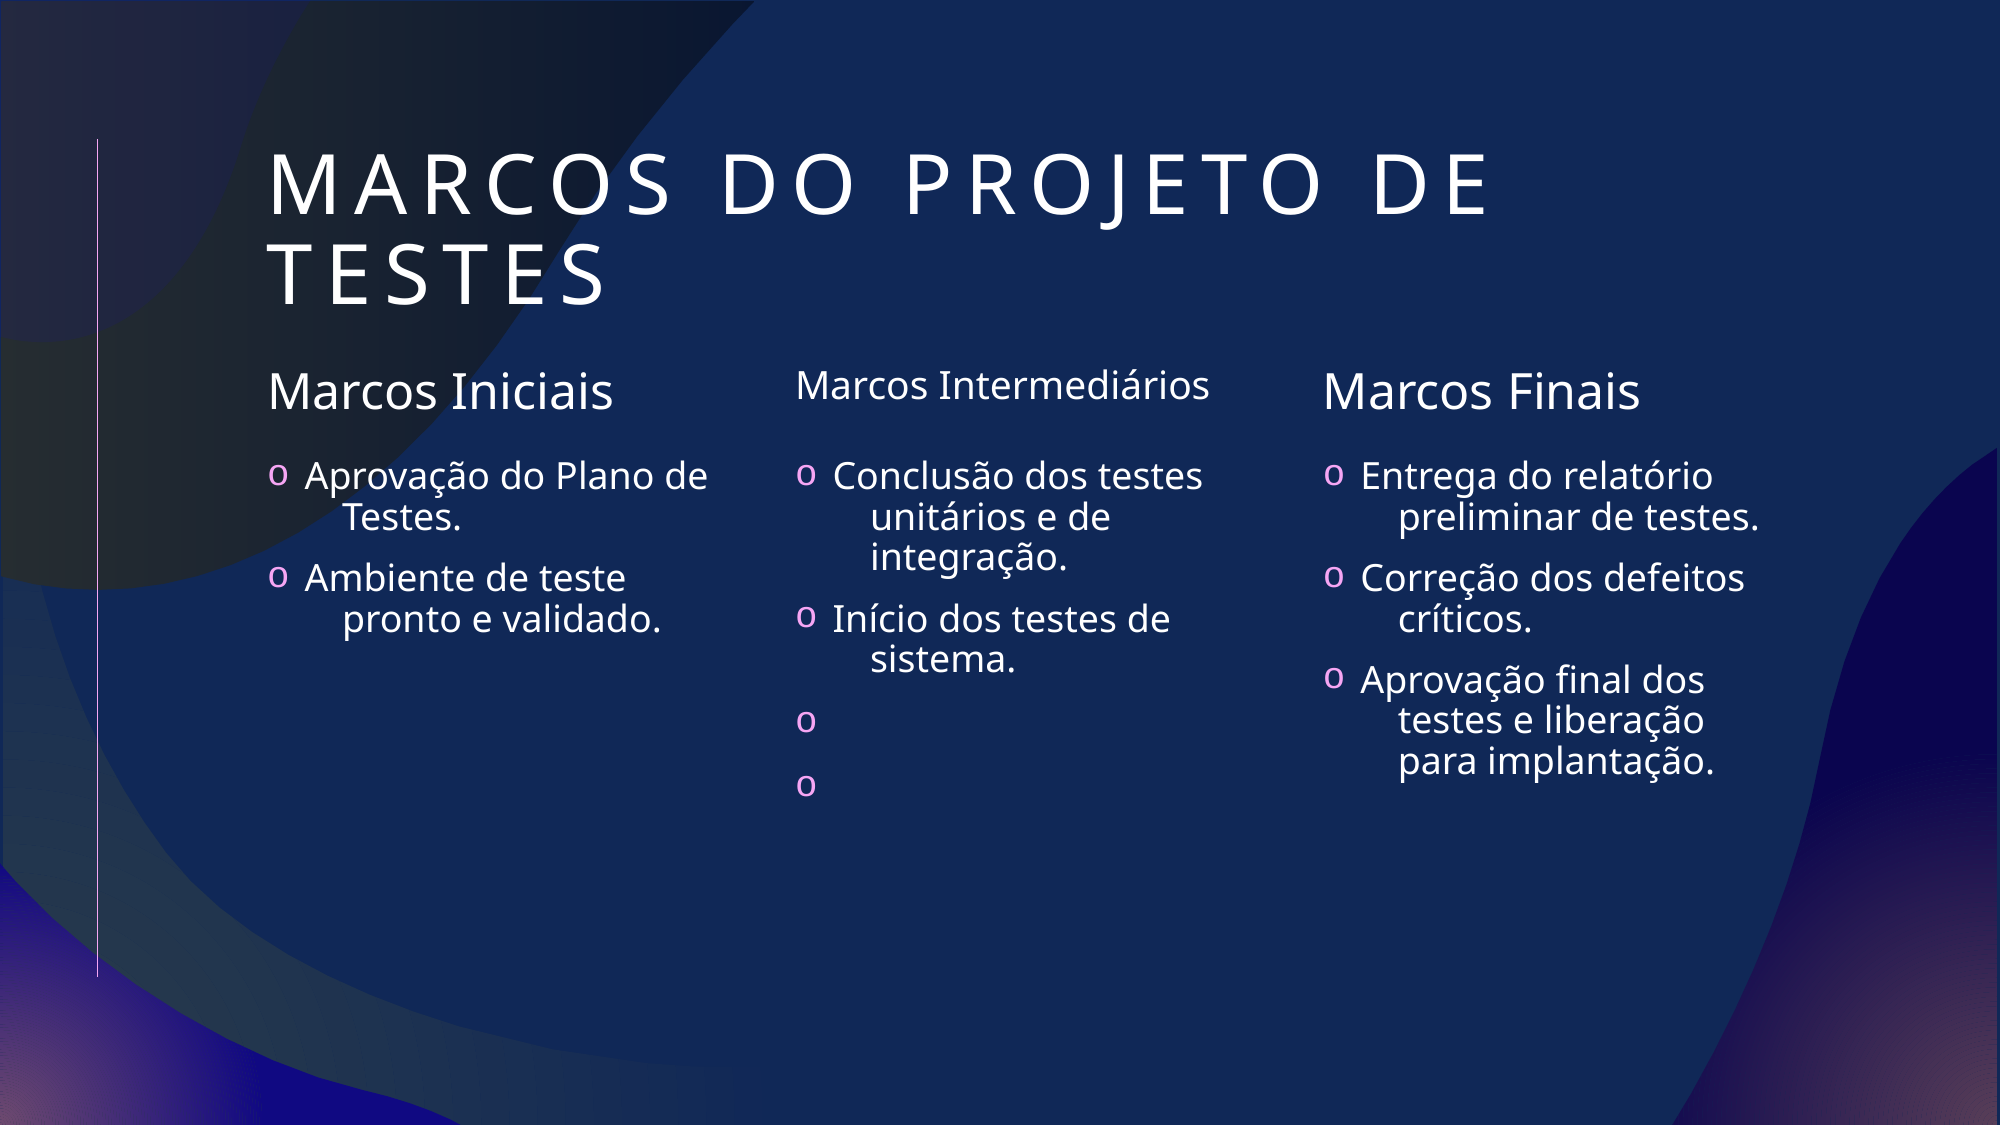

# Marcos do Projeto de Testes
Marcos Iniciais
Marcos Intermediários
Marcos Finais
Aprovação do Plano de Testes.
Ambiente de teste pronto e validado.
Conclusão dos testes unitários e de integração.
Início dos testes de sistema.
Entrega do relatório preliminar de testes.
Correção dos defeitos críticos.
Aprovação final dos testes e liberação para implantação.